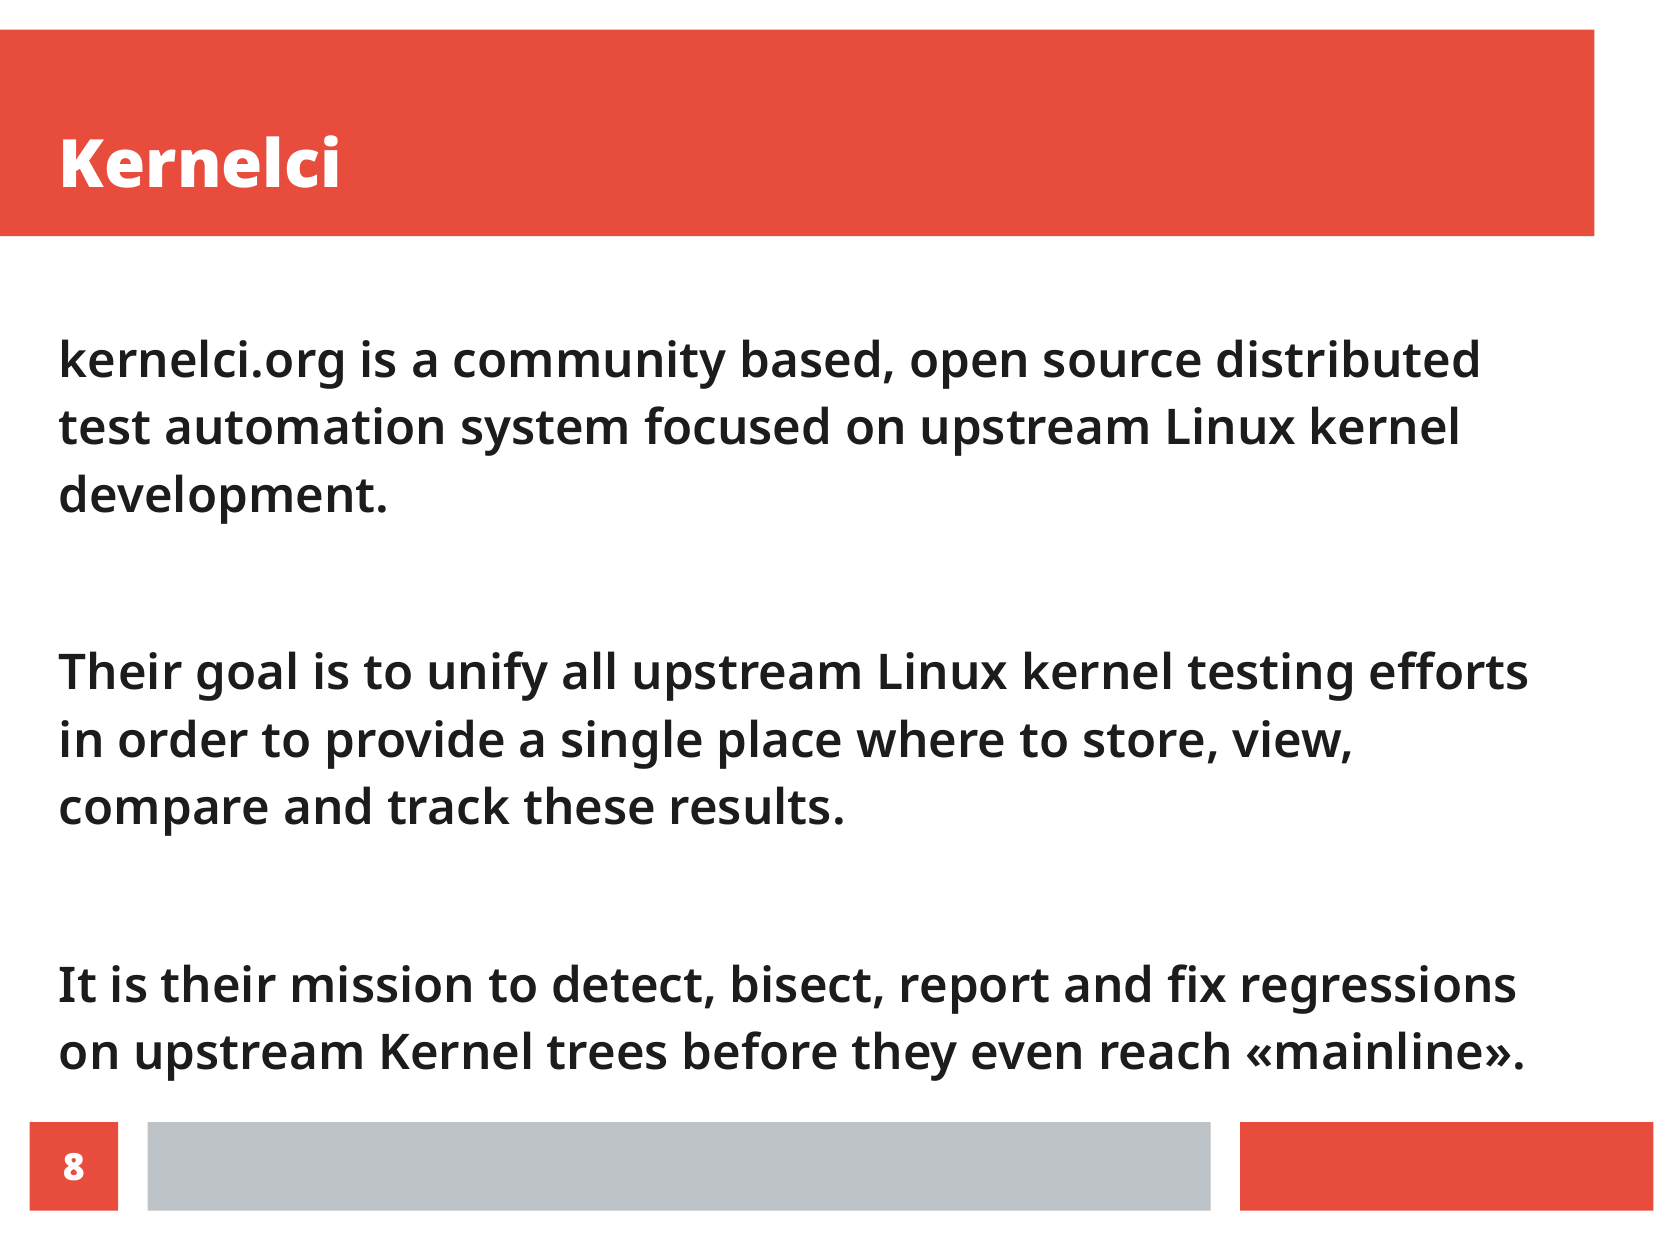

# Kernelci
kernelci.org is a community based, open source distributed test automation system focused on upstream Linux kernel development.
Their goal is to unify all upstream Linux kernel testing efforts in order to provide a single place where to store, view, compare and track these results.
It is their mission to detect, bisect, report and fix regressions on upstream Kernel trees before they even reach «mainline».
8